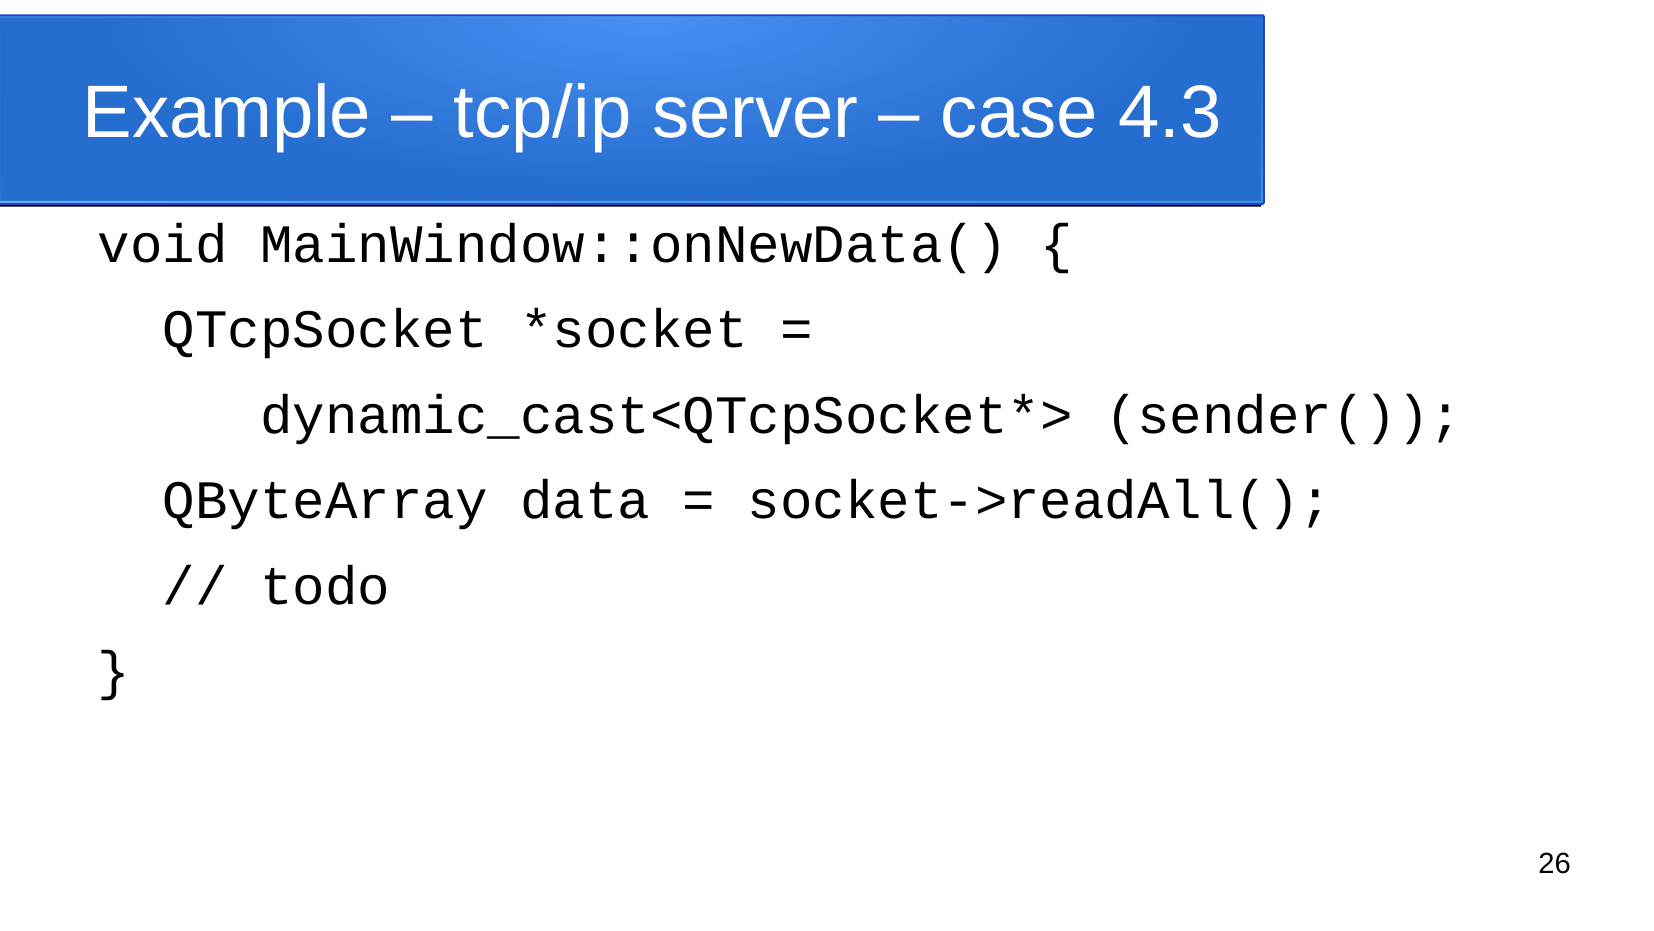

# Example – tcp/ip server – case 4.3
void MainWindow::onNewData() {
 QTcpSocket *socket =
 dynamic_cast<QTcpSocket*> (sender());
 QByteArray data = socket->readAll();
 // todo
}
26